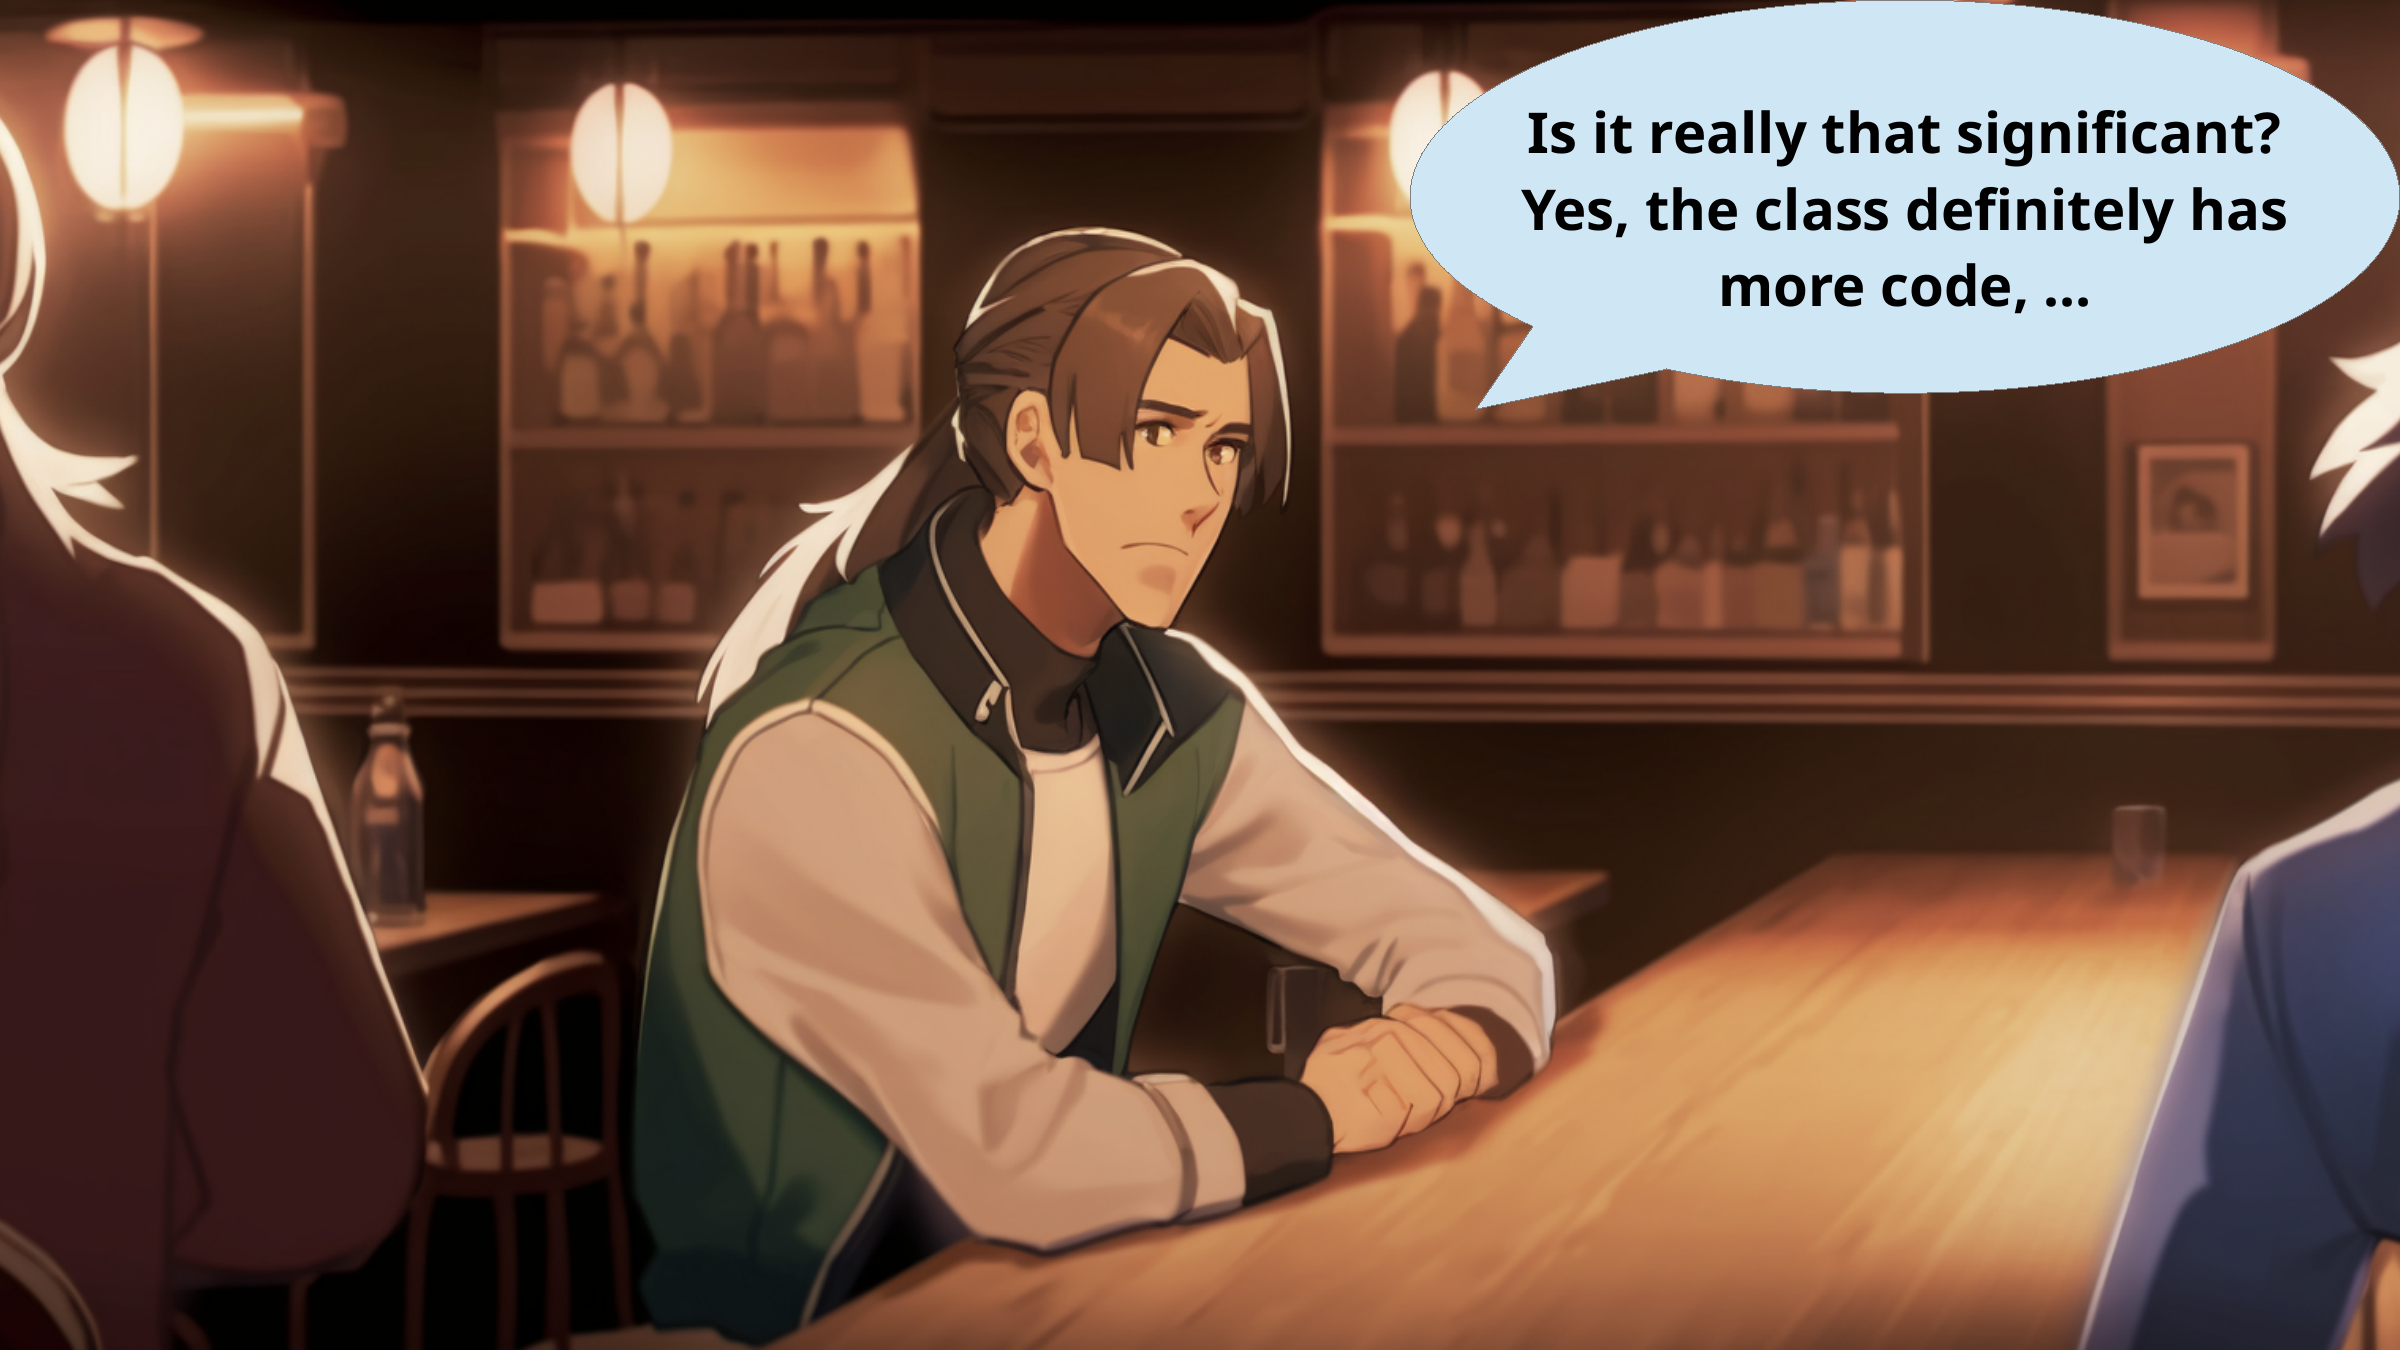

Is it really that significant?
Yes, the class definitely has
more code, …